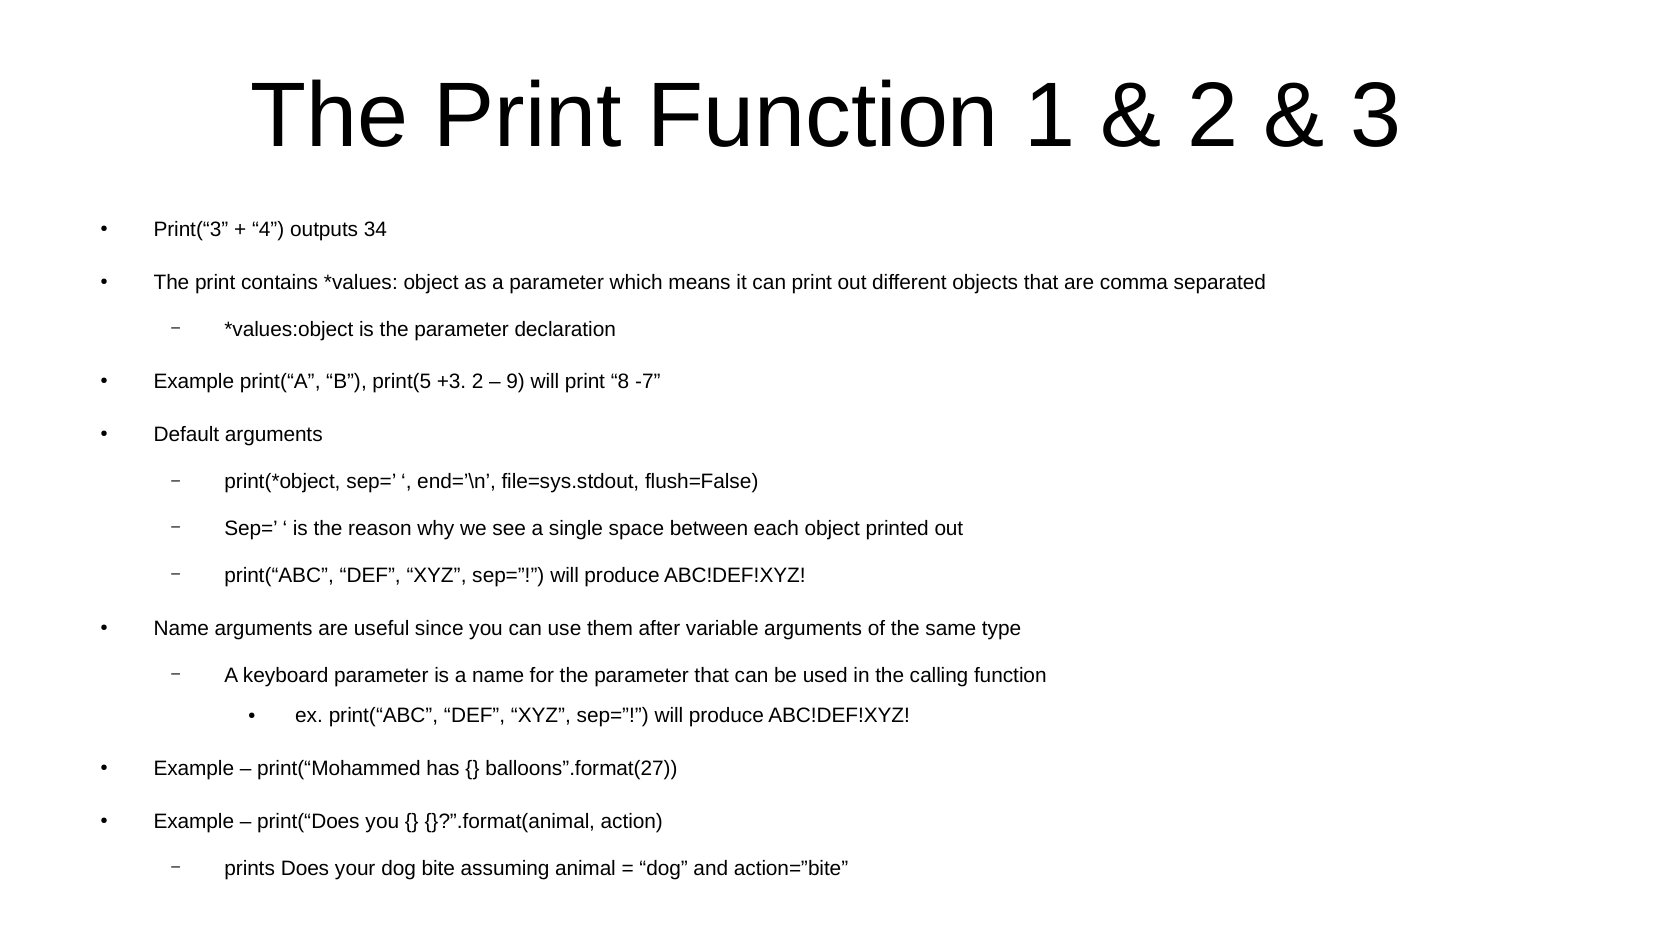

# The Print Function 1 & 2 & 3
Print(“3” + “4”) outputs 34
The print contains *values: object as a parameter which means it can print out different objects that are comma separated
*values:object is the parameter declaration
Example print(“A”, “B”), print(5 +3. 2 – 9) will print “8 -7”
Default arguments
print(*object, sep=’ ‘, end=’\n’, file=sys.stdout, flush=False)
Sep=’ ‘ is the reason why we see a single space between each object printed out
print(“ABC”, “DEF”, “XYZ”, sep=”!”) will produce ABC!DEF!XYZ!
Name arguments are useful since you can use them after variable arguments of the same type
A keyboard parameter is a name for the parameter that can be used in the calling function
ex. print(“ABC”, “DEF”, “XYZ”, sep=”!”) will produce ABC!DEF!XYZ!
Example – print(“Mohammed has {} balloons”.format(27))
Example – print(“Does you {} {}?”.format(animal, action)
prints Does your dog bite assuming animal = “dog” and action=”bite”